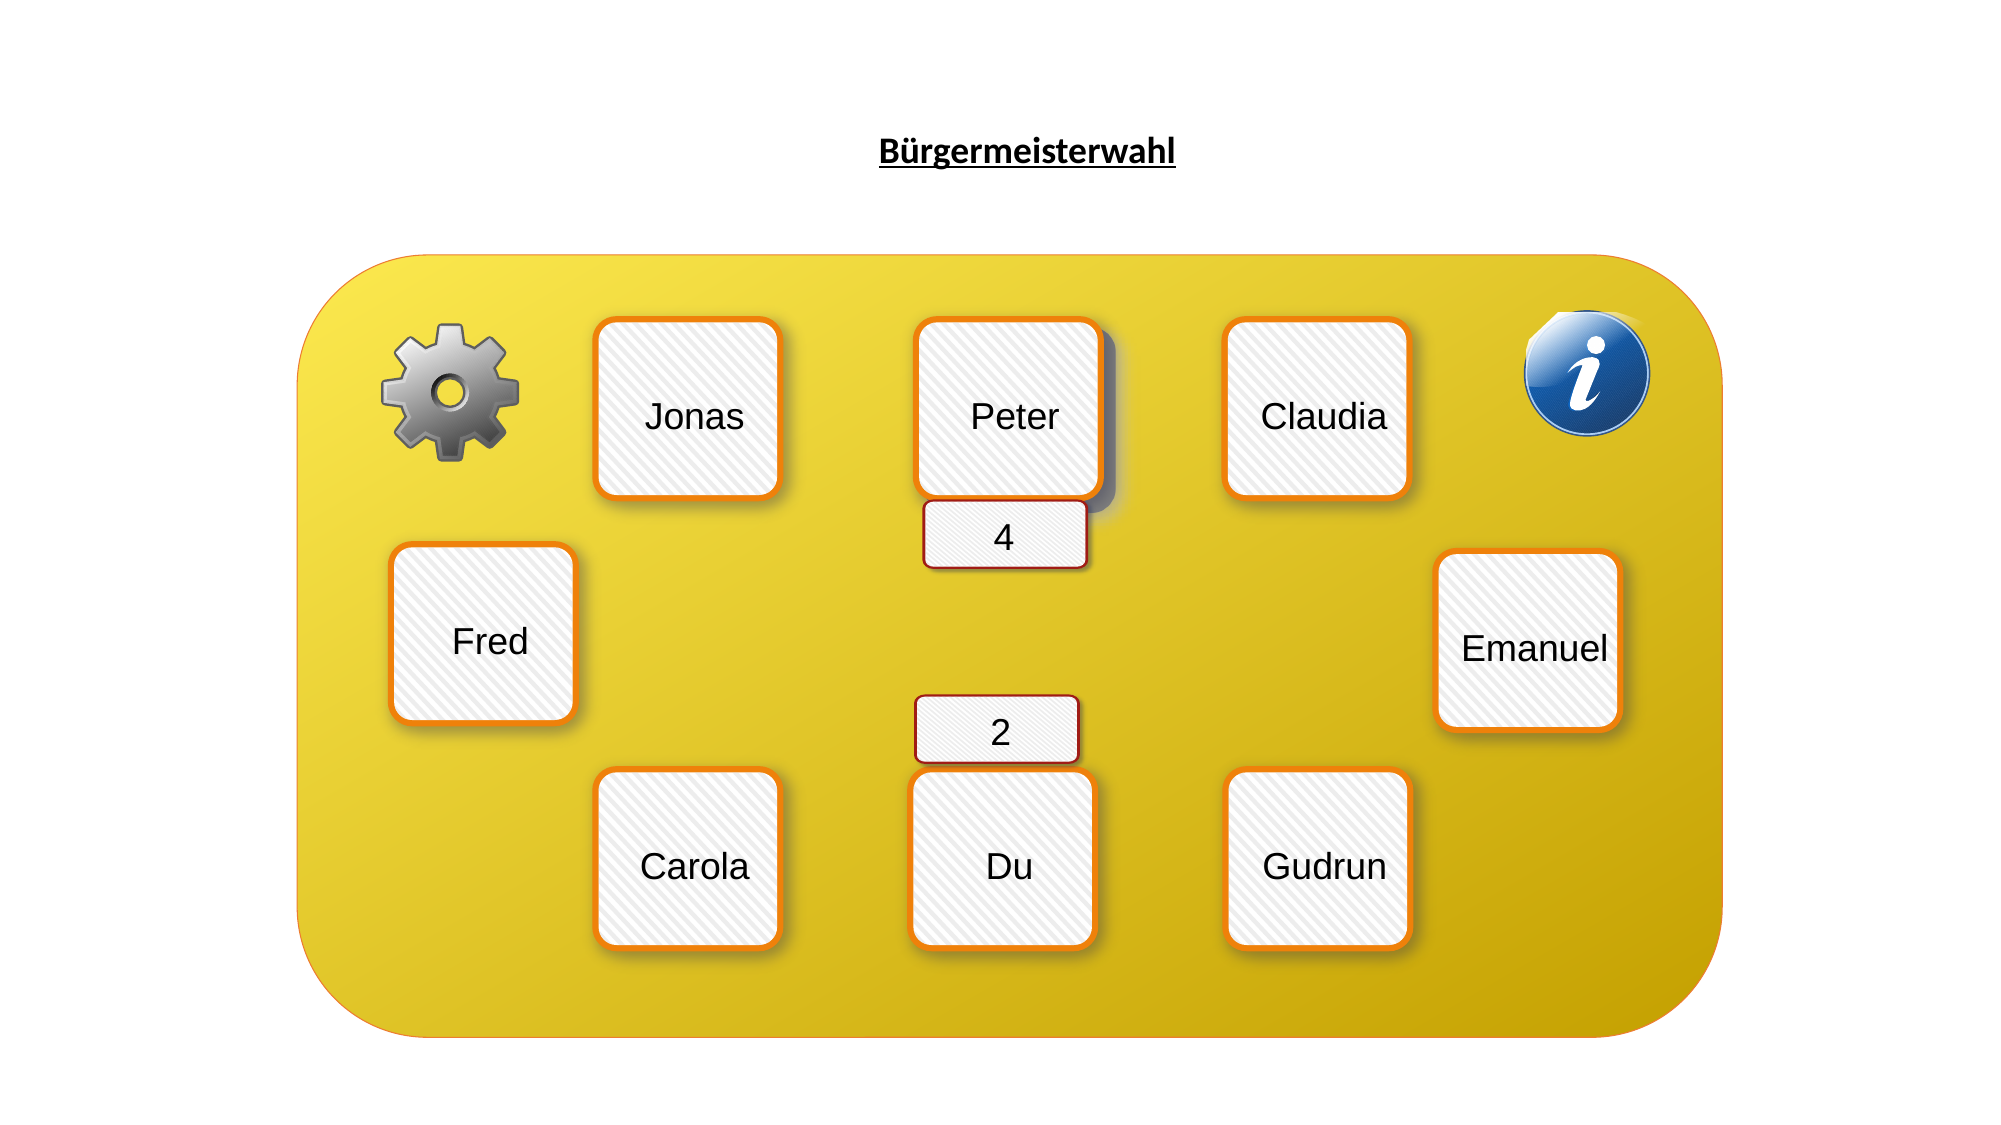

Bürgermeisterwahl
Jonas
Peter
Claudia
4
Fred
Emanuel
2
Carola
Du
Gudrun